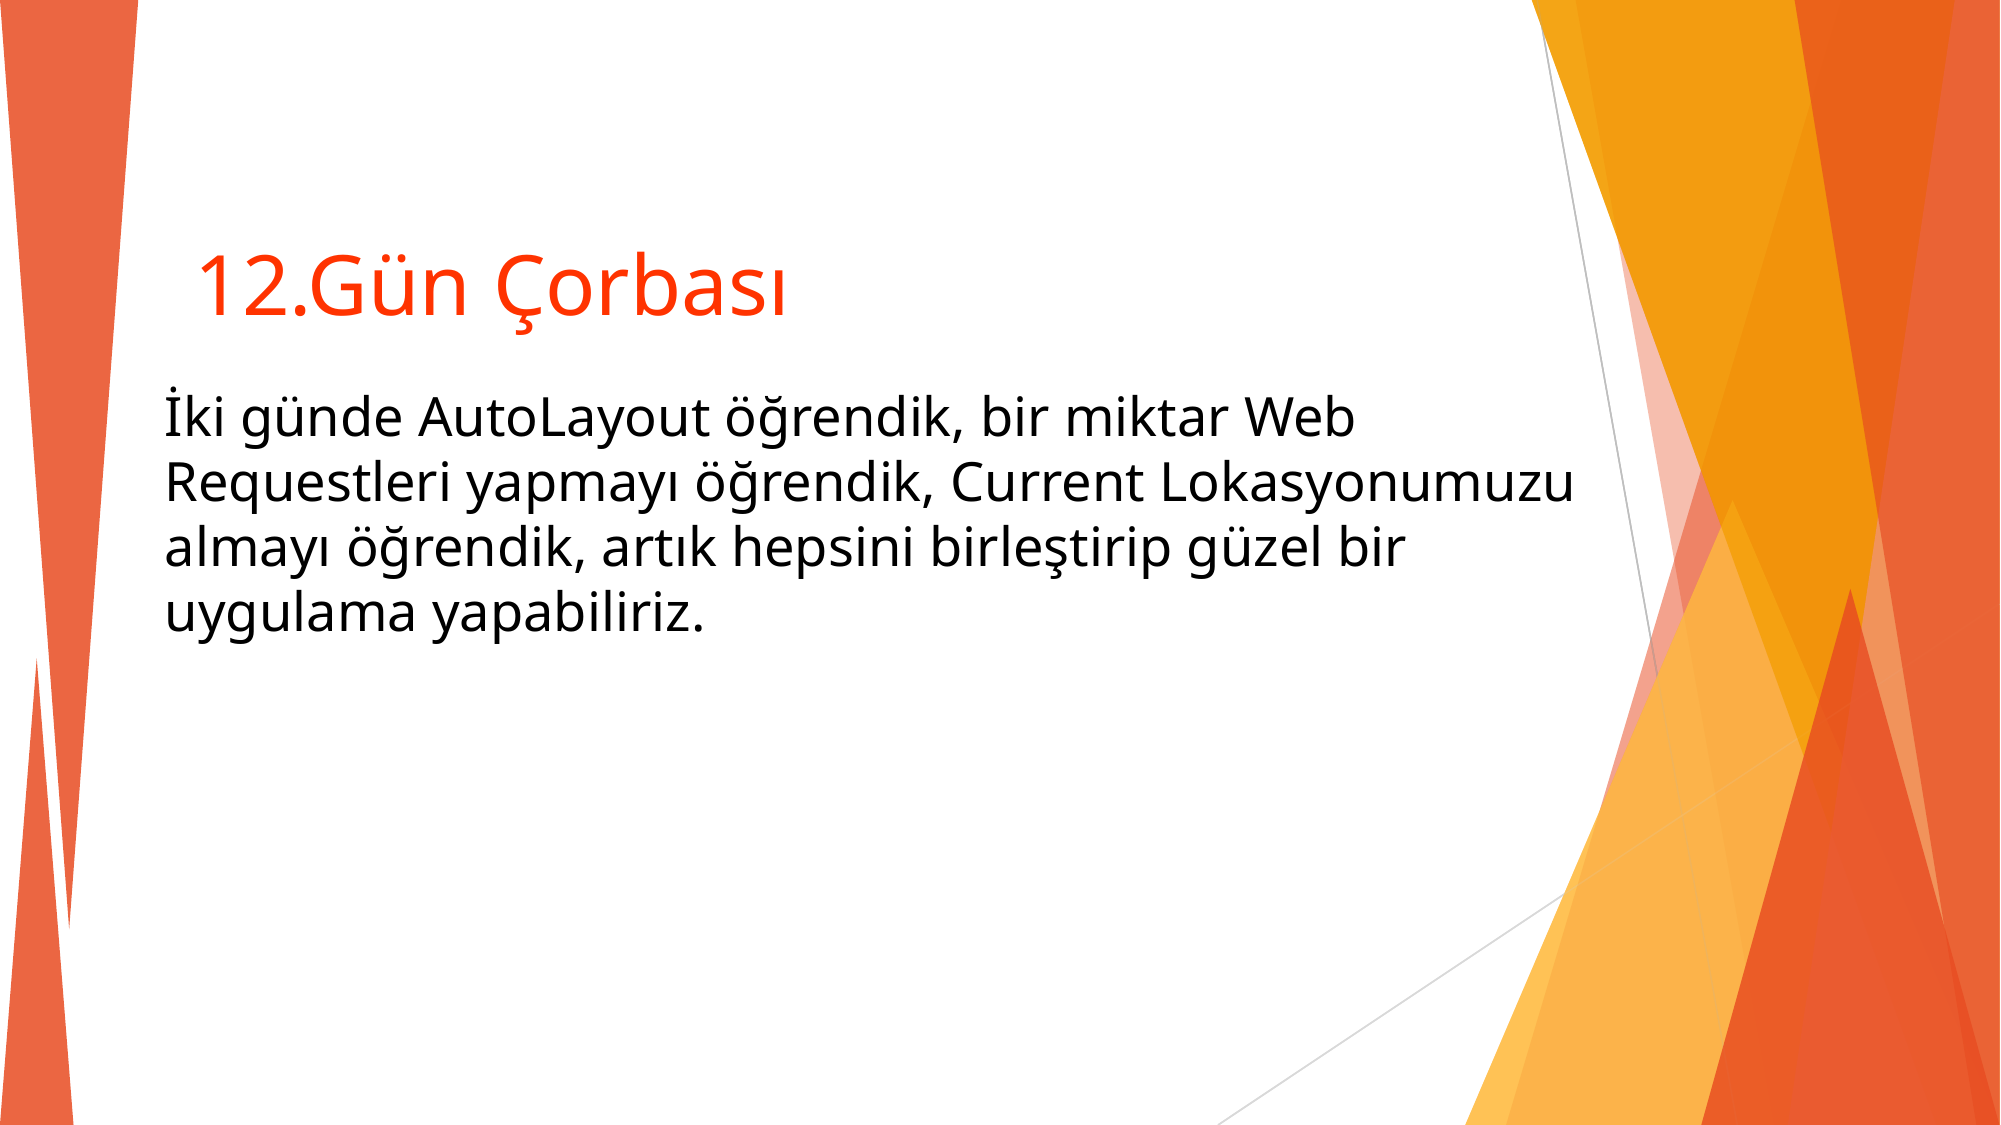

# 12.Gün Çorbası
İki günde AutoLayout öğrendik, bir miktar Web Requestleri yapmayı öğrendik, Current Lokasyonumuzu almayı öğrendik, artık hepsini birleştirip güzel bir uygulama yapabiliriz.